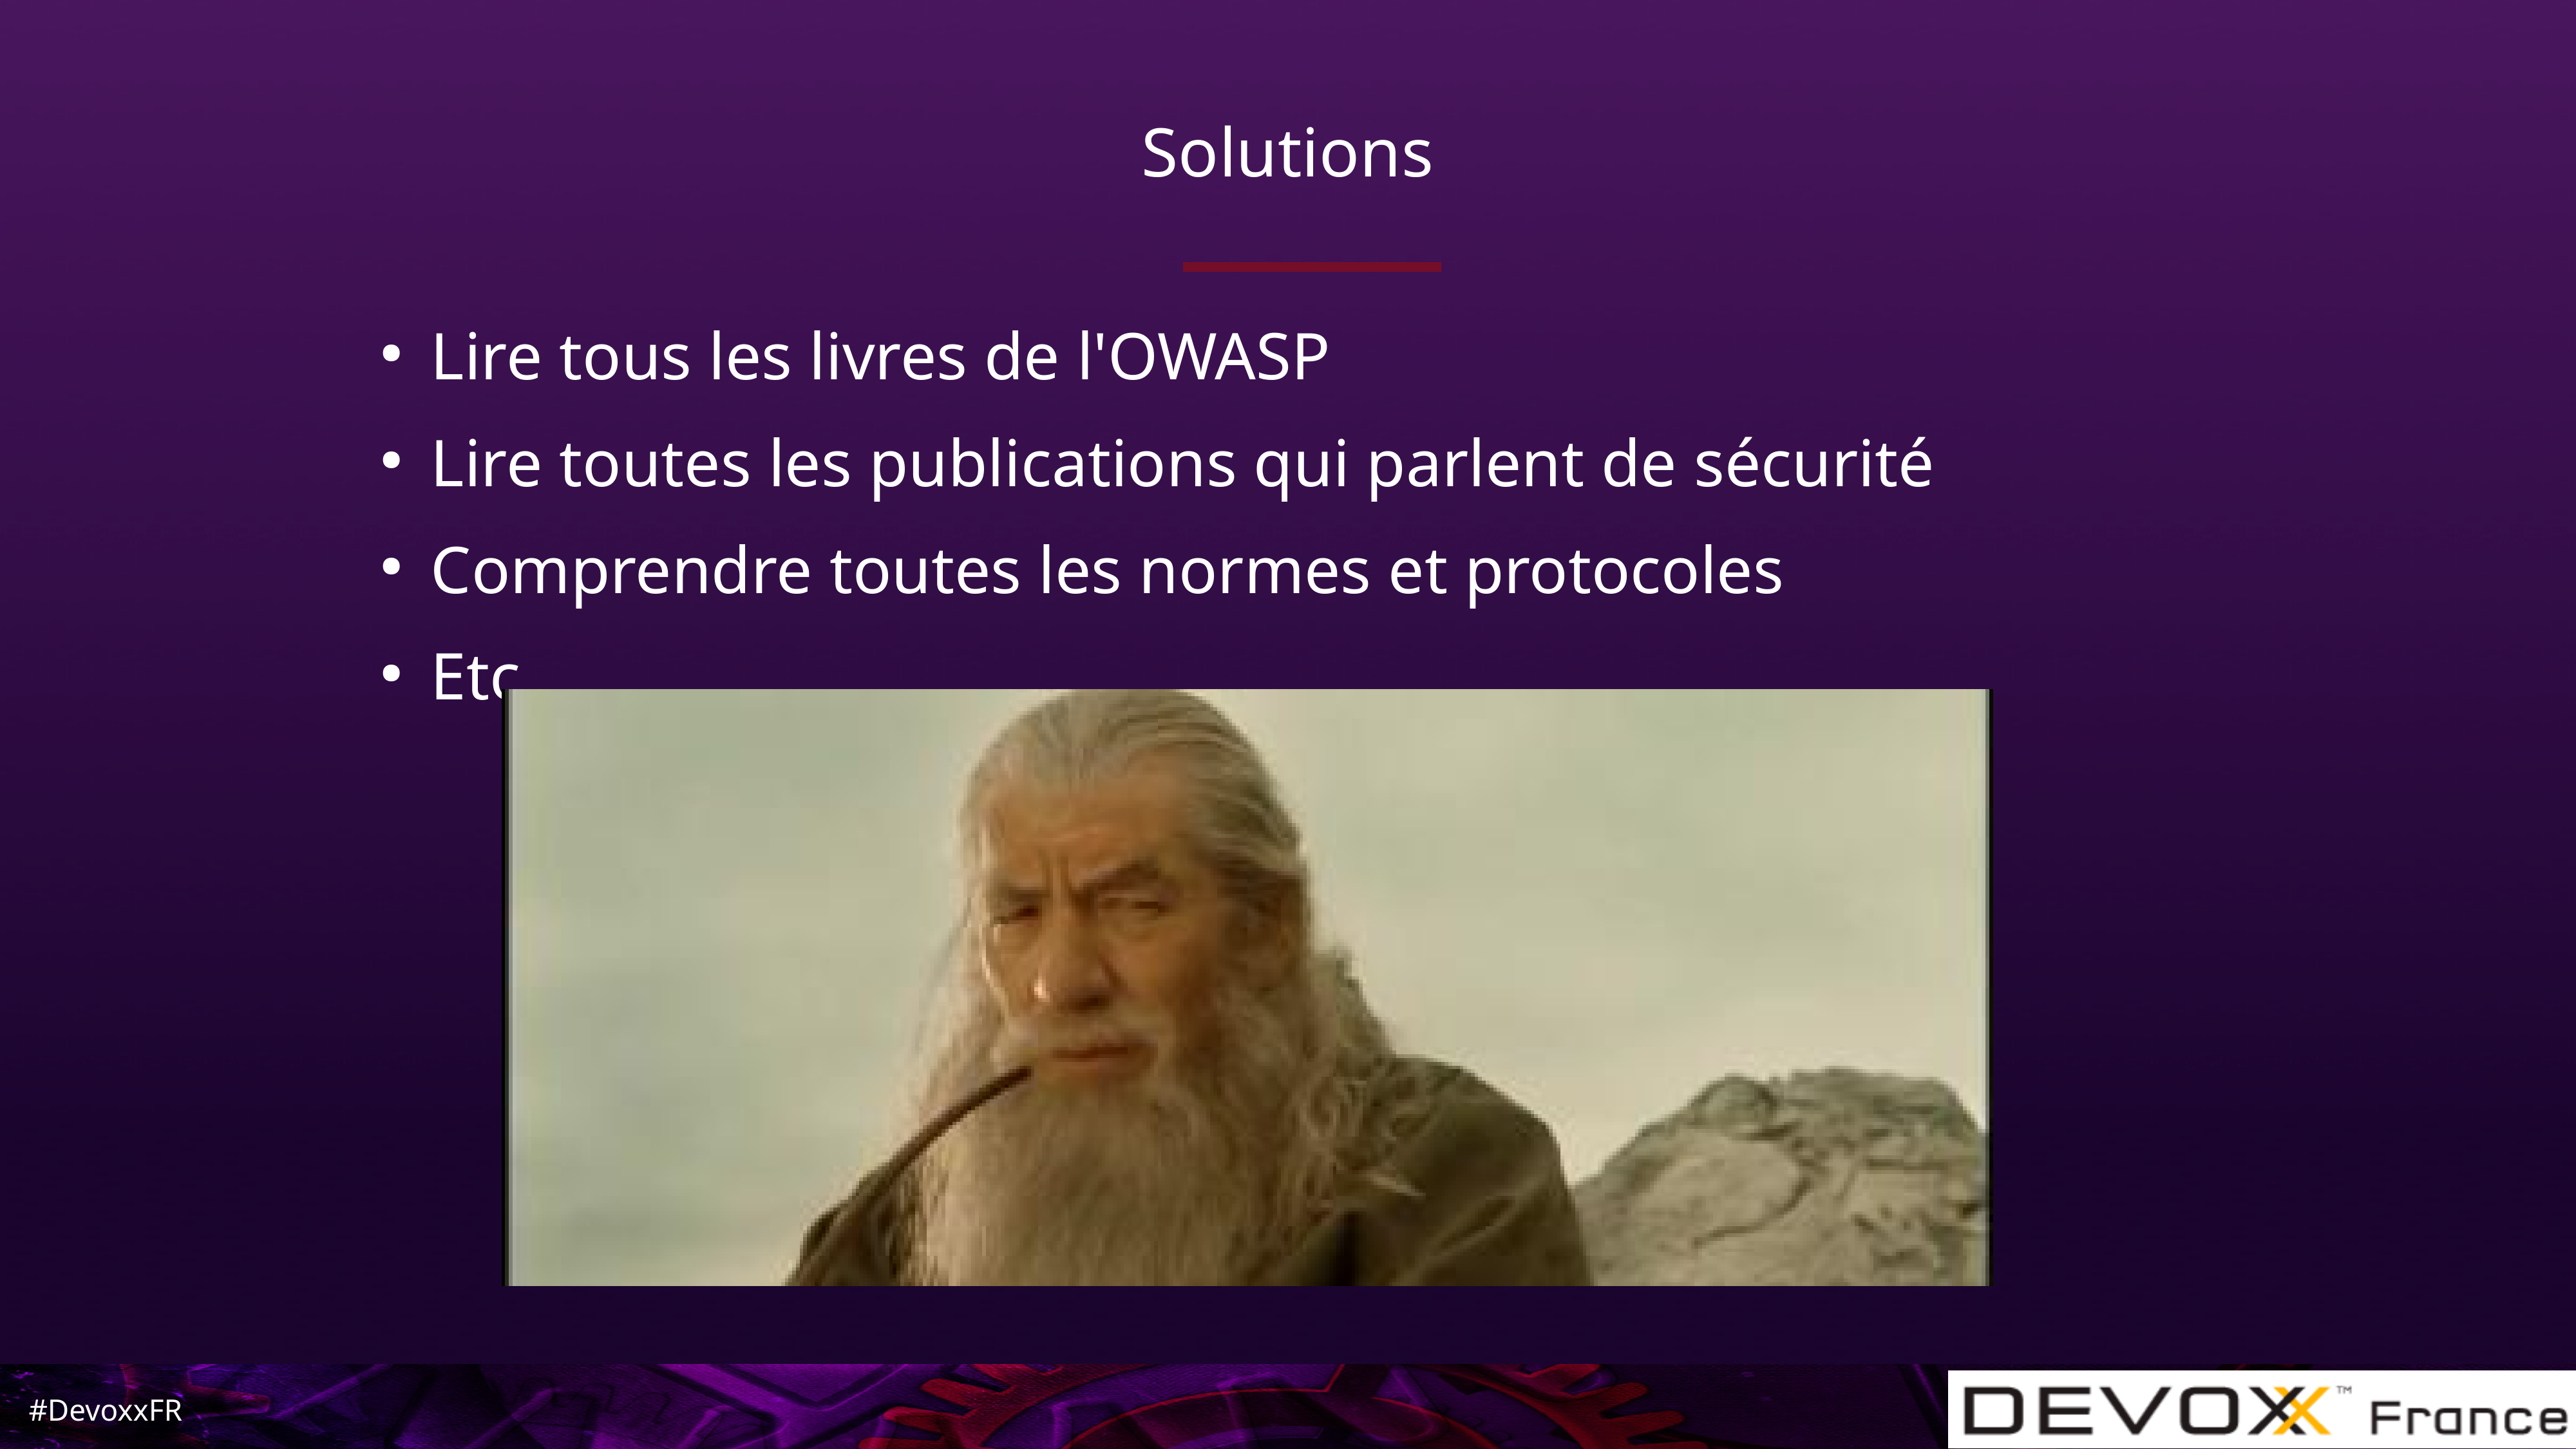

# Solutions
 Lire tous les livres de l'OWASP
 Lire toutes les publications qui parlent de sécurité
 Comprendre toutes les normes et protocoles
 Etc….